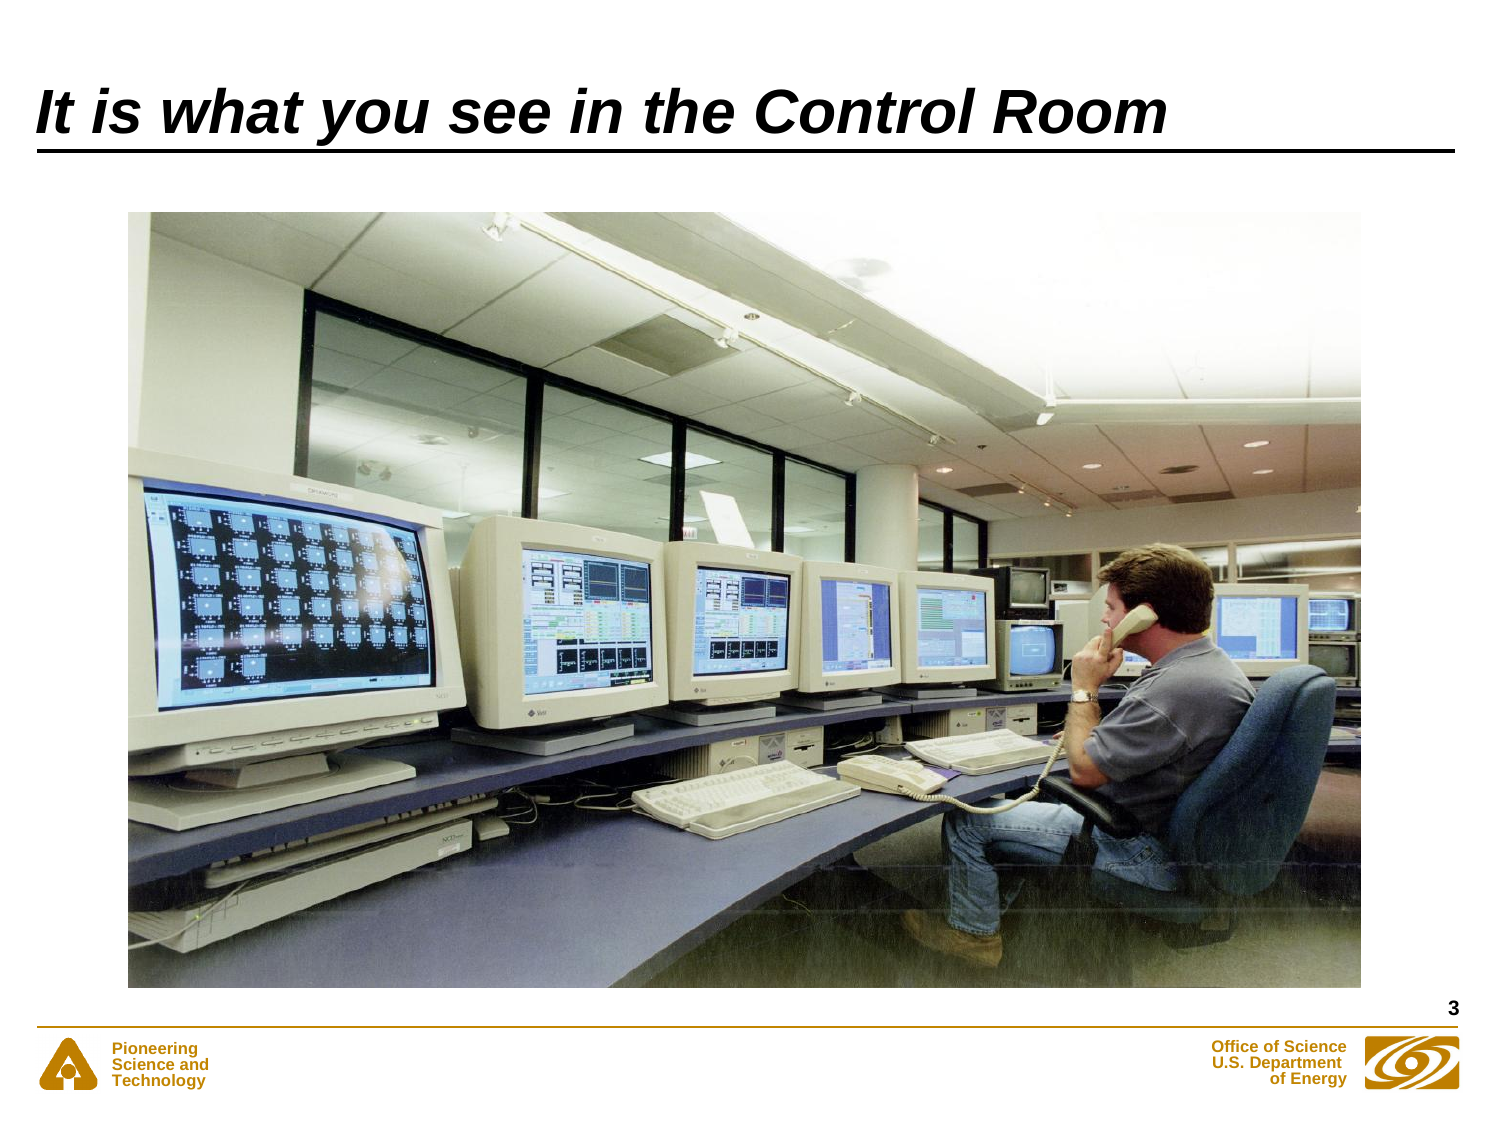

# It is what you see in the Control Room
3